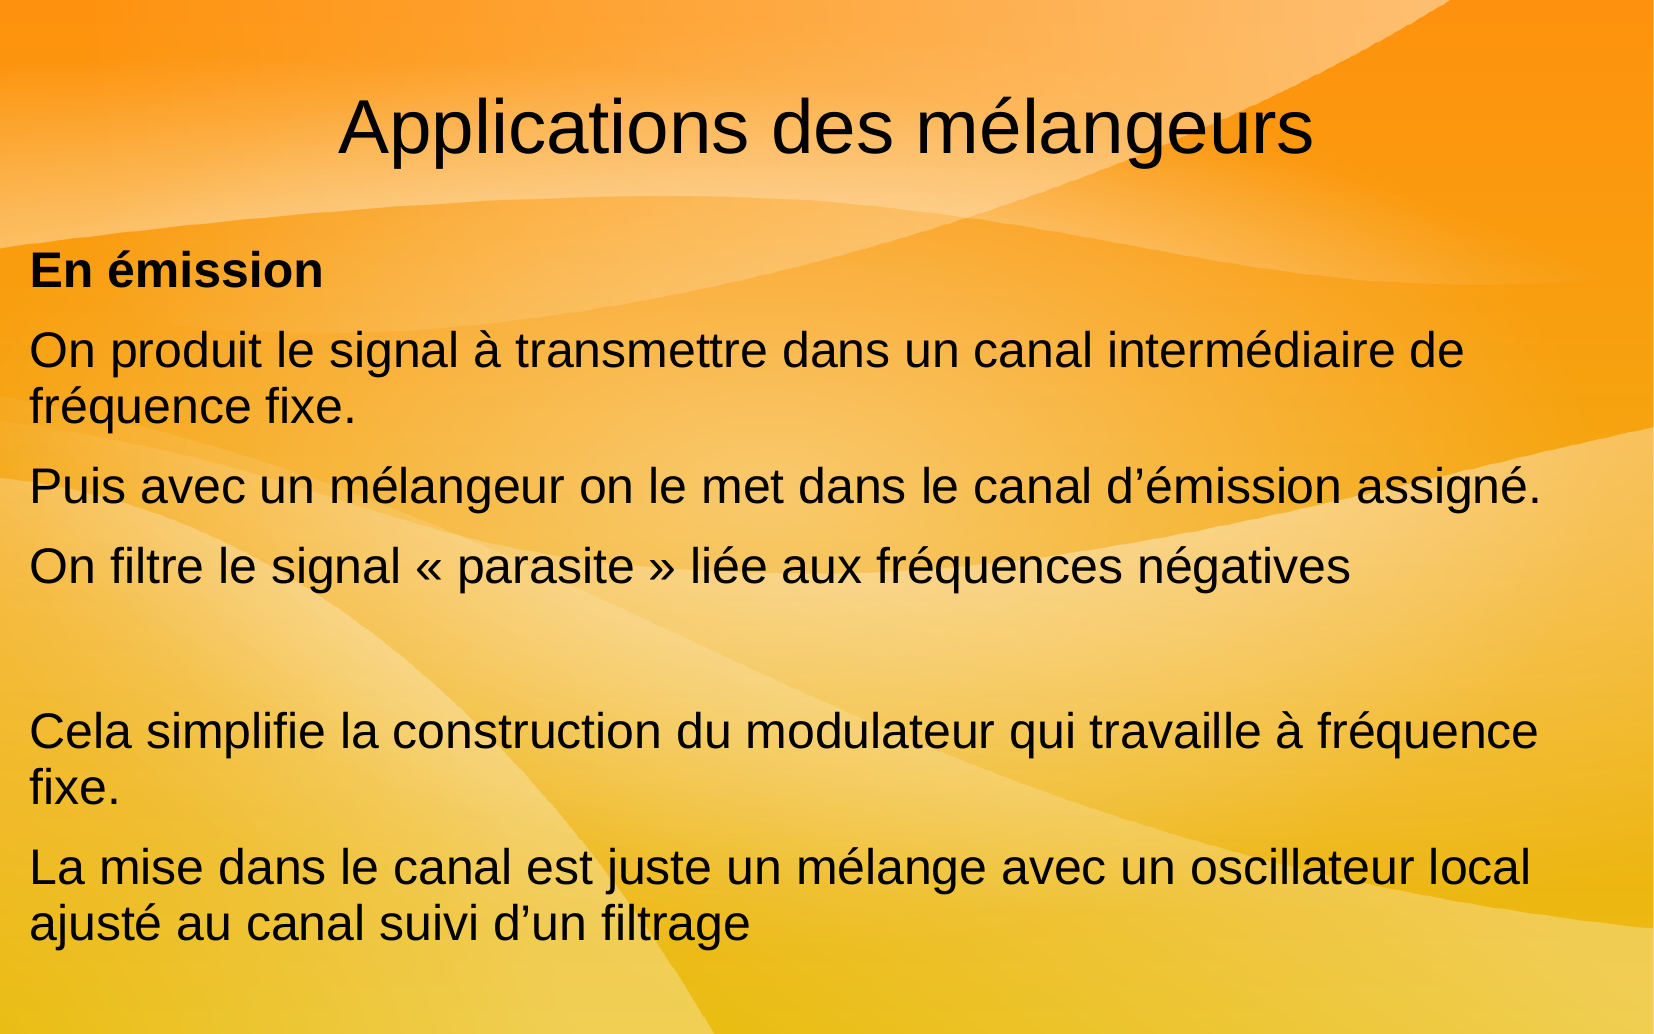

# Applications des mélangeurs
En émission
On produit le signal à transmettre dans un canal intermédiaire de fréquence fixe.
Puis avec un mélangeur on le met dans le canal d’émission assigné.
On filtre le signal « parasite » liée aux fréquences négatives
Cela simplifie la construction du modulateur qui travaille à fréquence fixe.
La mise dans le canal est juste un mélange avec un oscillateur local ajusté au canal suivi d’un filtrage